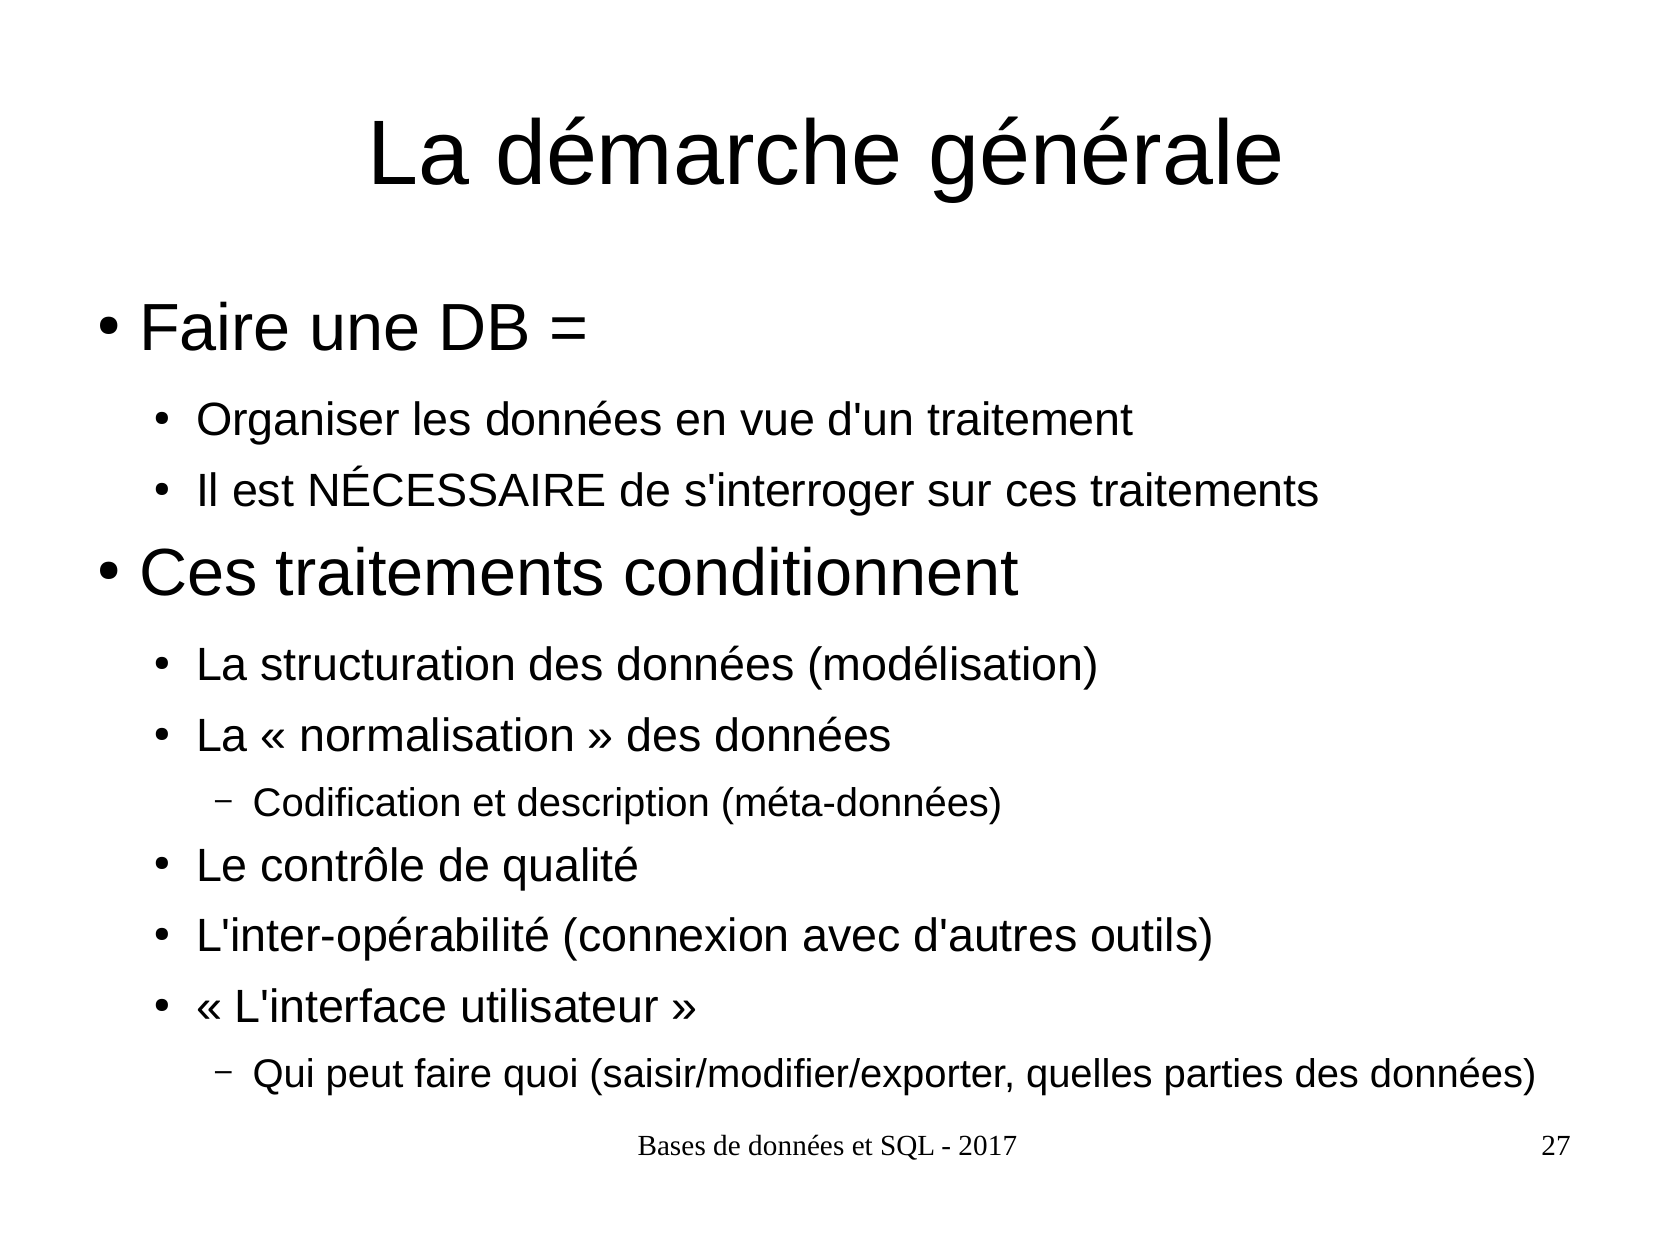

# La démarche générale
Faire une DB =
Organiser les données en vue d'un traitement
Il est NÉCESSAIRE de s'interroger sur ces traitements
Ces traitements conditionnent
La structuration des données (modélisation)
La « normalisation » des données
Codification et description (méta-données)
Le contrôle de qualité
L'inter-opérabilité (connexion avec d'autres outils)
« L'interface utilisateur »
Qui peut faire quoi (saisir/modifier/exporter, quelles parties des données)
Bases de données et SQL - 2017
27